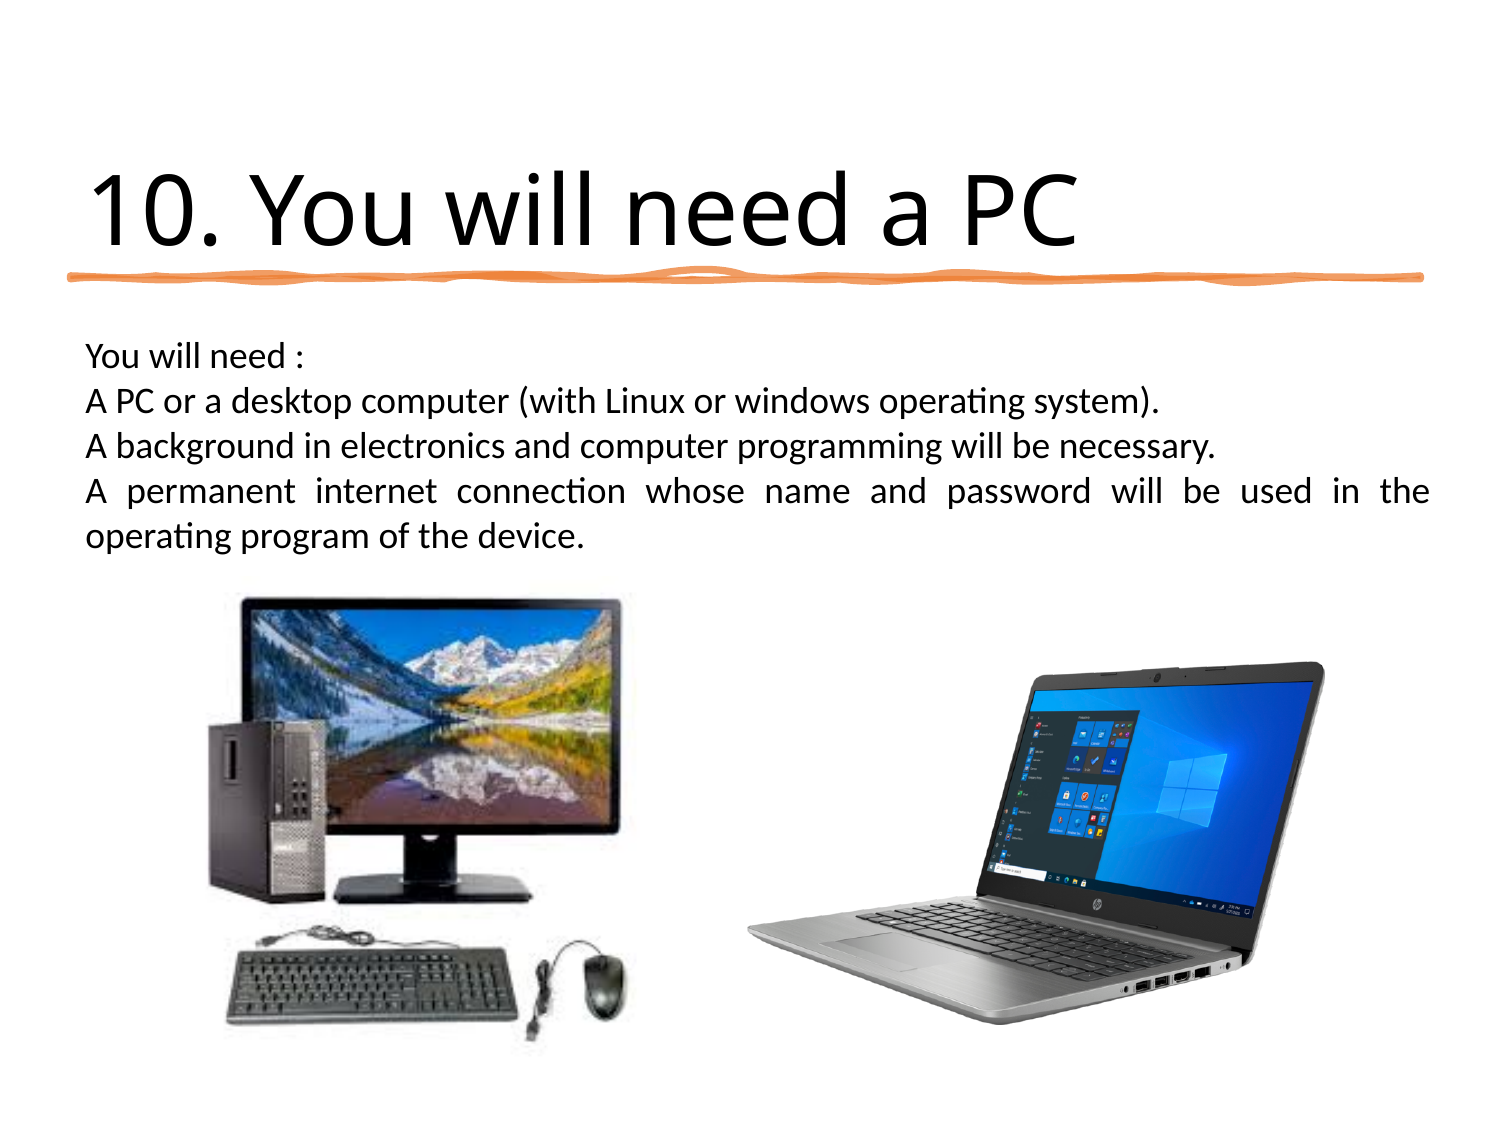

# 10. You will need a PC
You will need :
A PC or a desktop computer (with Linux or windows operating system).
A background in electronics and computer programming will be necessary.
A permanent internet connection whose name and password will be used in the operating program of the device.